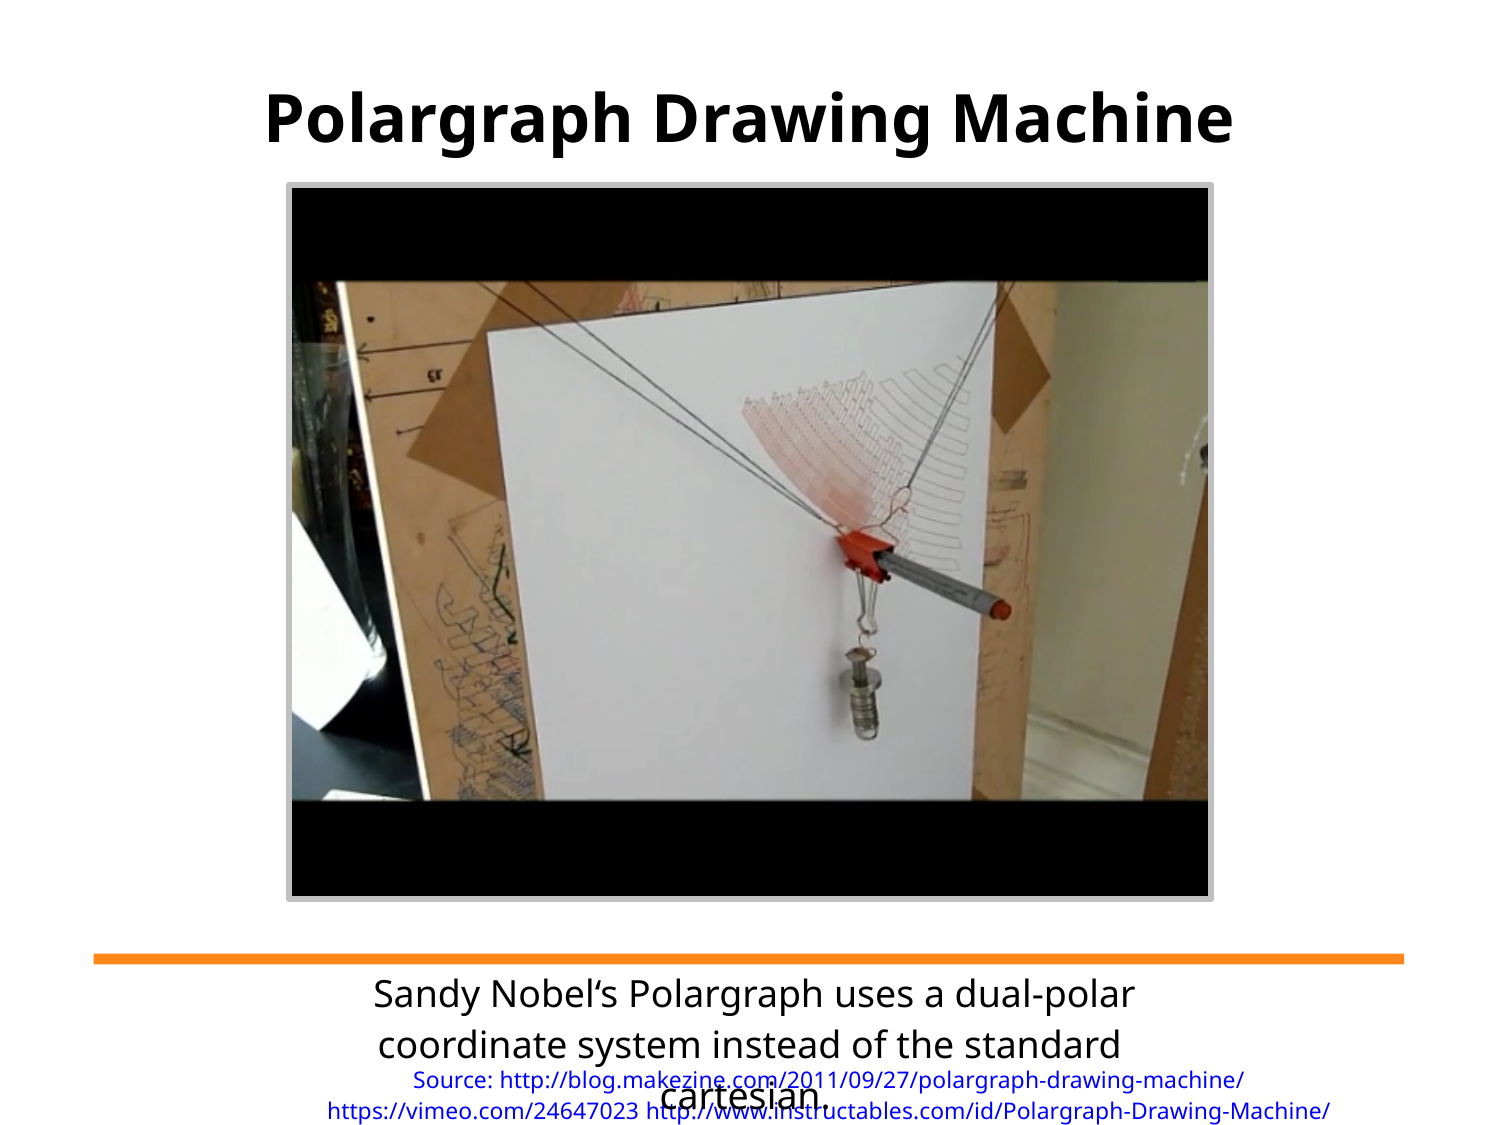

# Polargraph Drawing Machine
 Sandy Nobel‘s Polargraph uses a dual-polar coordinate system instead of the standard cartesian.
Source: http://blog.makezine.com/2011/09/27/polargraph-drawing-machine/
https://vimeo.com/24647023 http://www.instructables.com/id/Polargraph-Drawing-Machine/